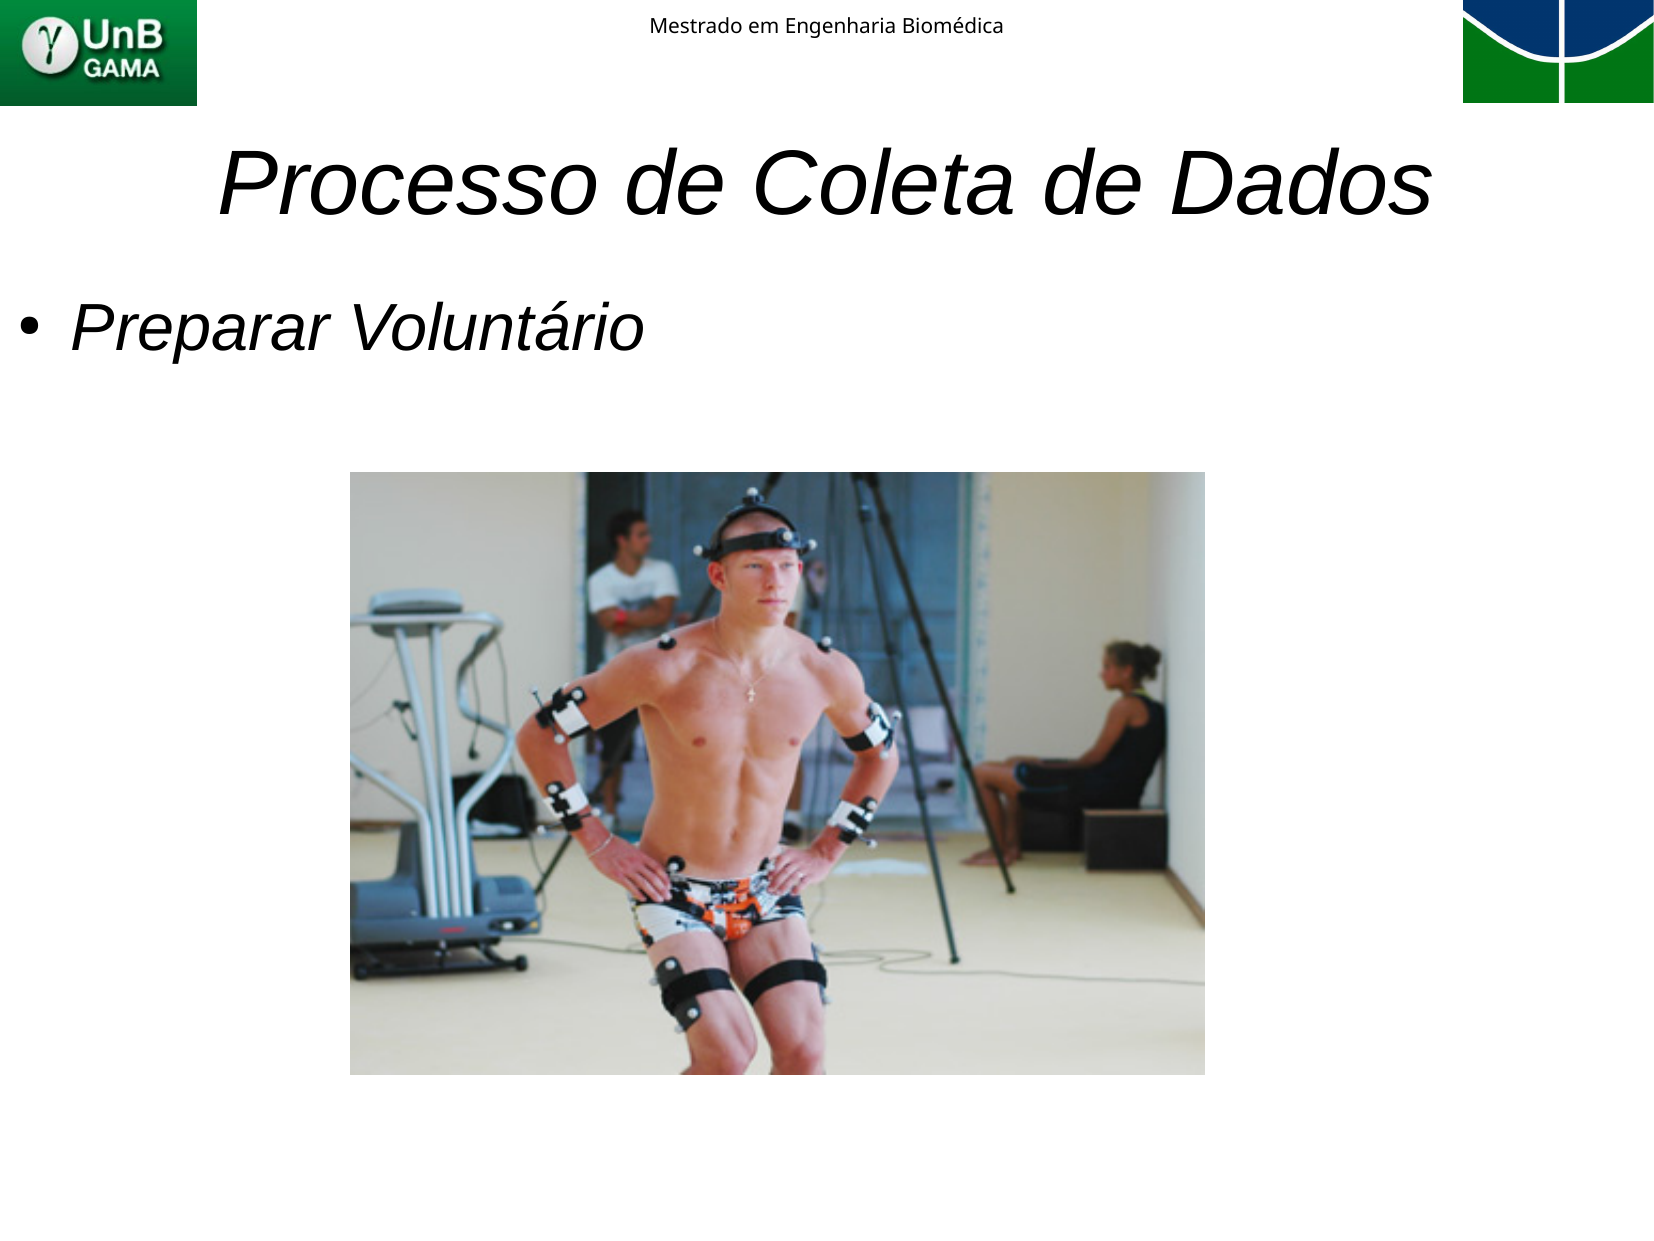

# Processo de Coleta de Dados
Preparar Voluntário